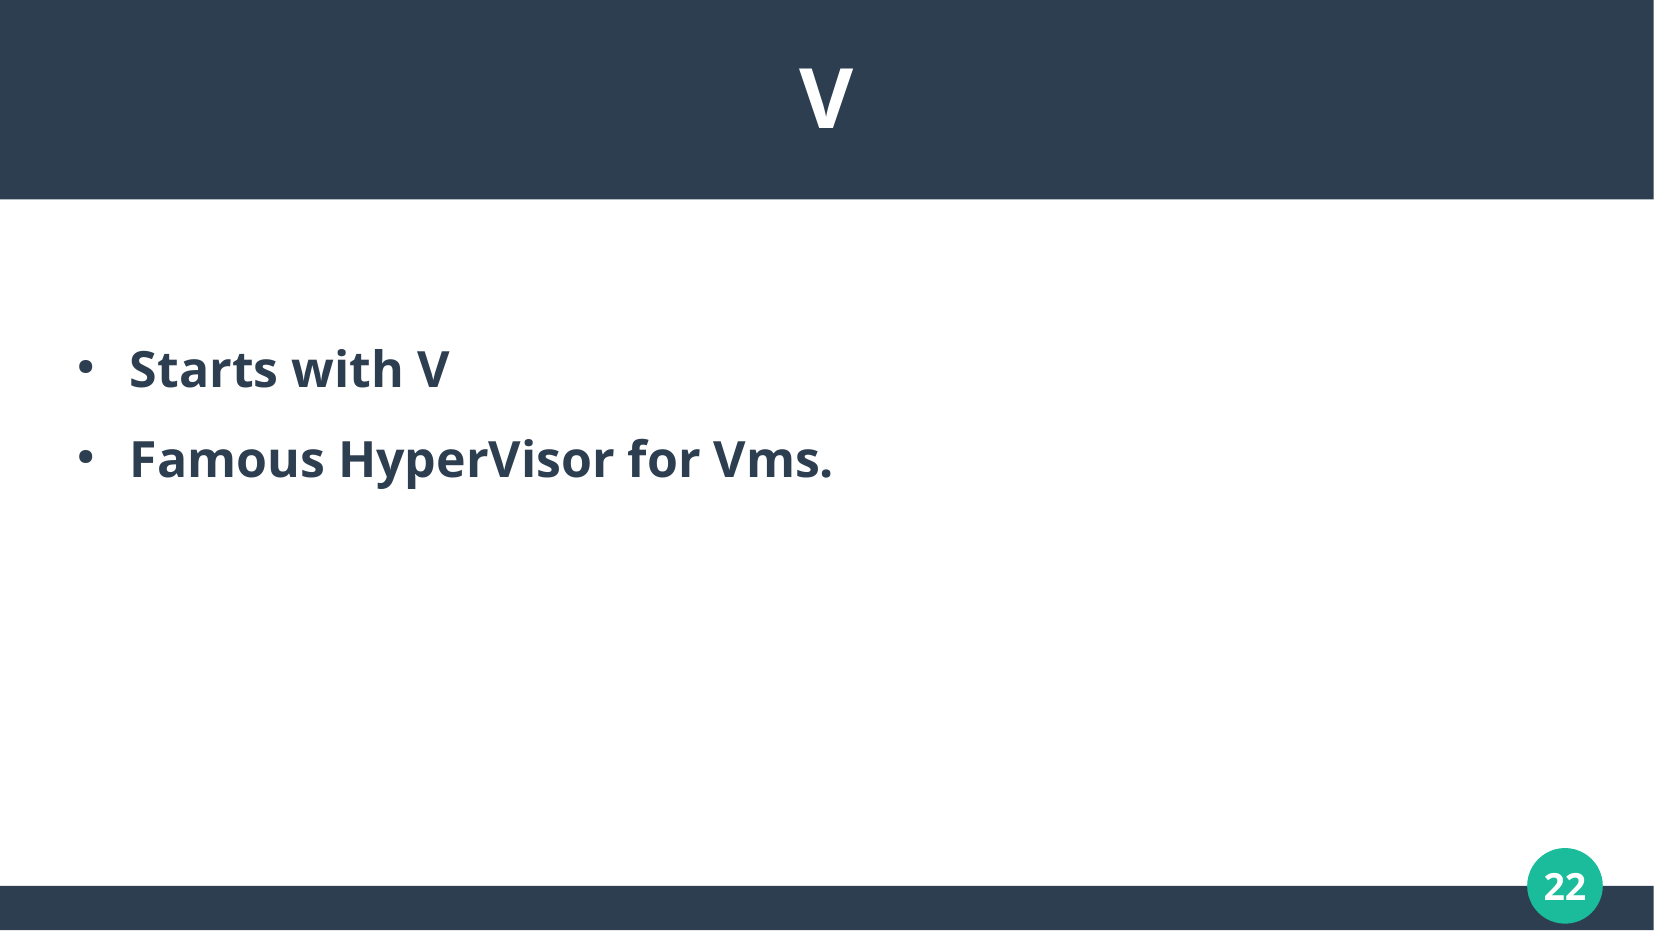

# V
Starts with V
Famous HyperVisor for Vms.